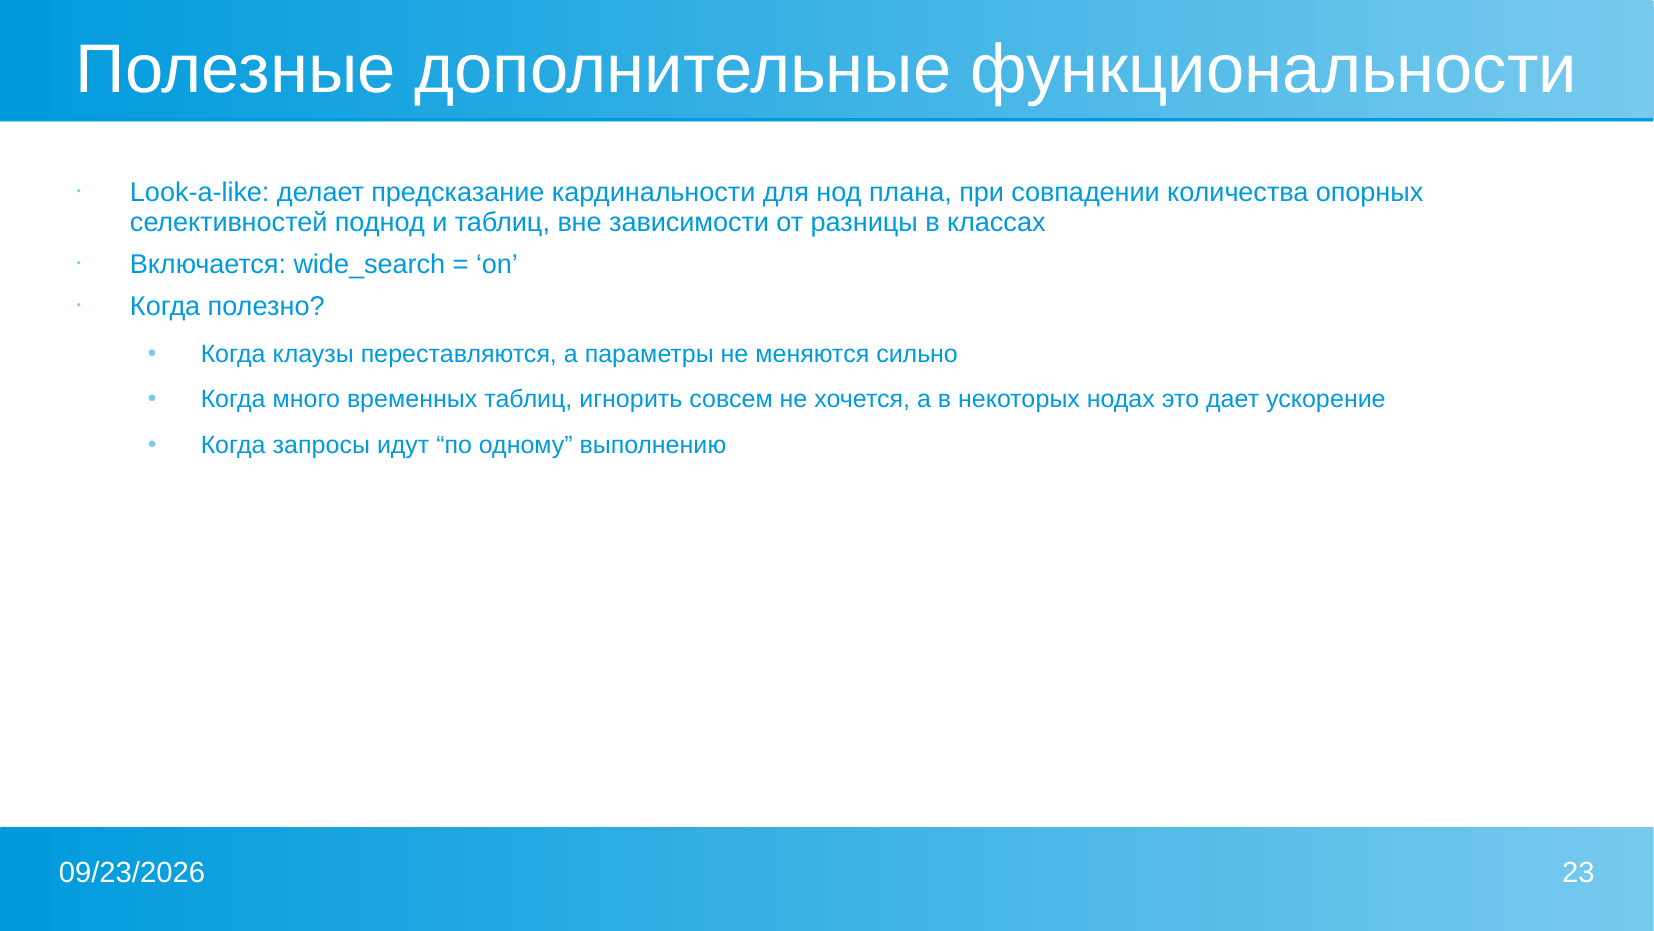

# Полезные дополнительные функциональности
Look-a-like: делает предсказание кардинальности для нод плана, при совпадении количества опорных селективностей поднод и таблиц, вне зависимости от разницы в классах
Включается: wide_search = ‘on’
Когда полезно?
Когда клаузы переставляются, а параметры не меняются сильно
Когда много временных таблиц, игнорить совсем не хочется, а в некоторых нодах это дает ускорение
Когда запросы идут “по одному” выполнению
23